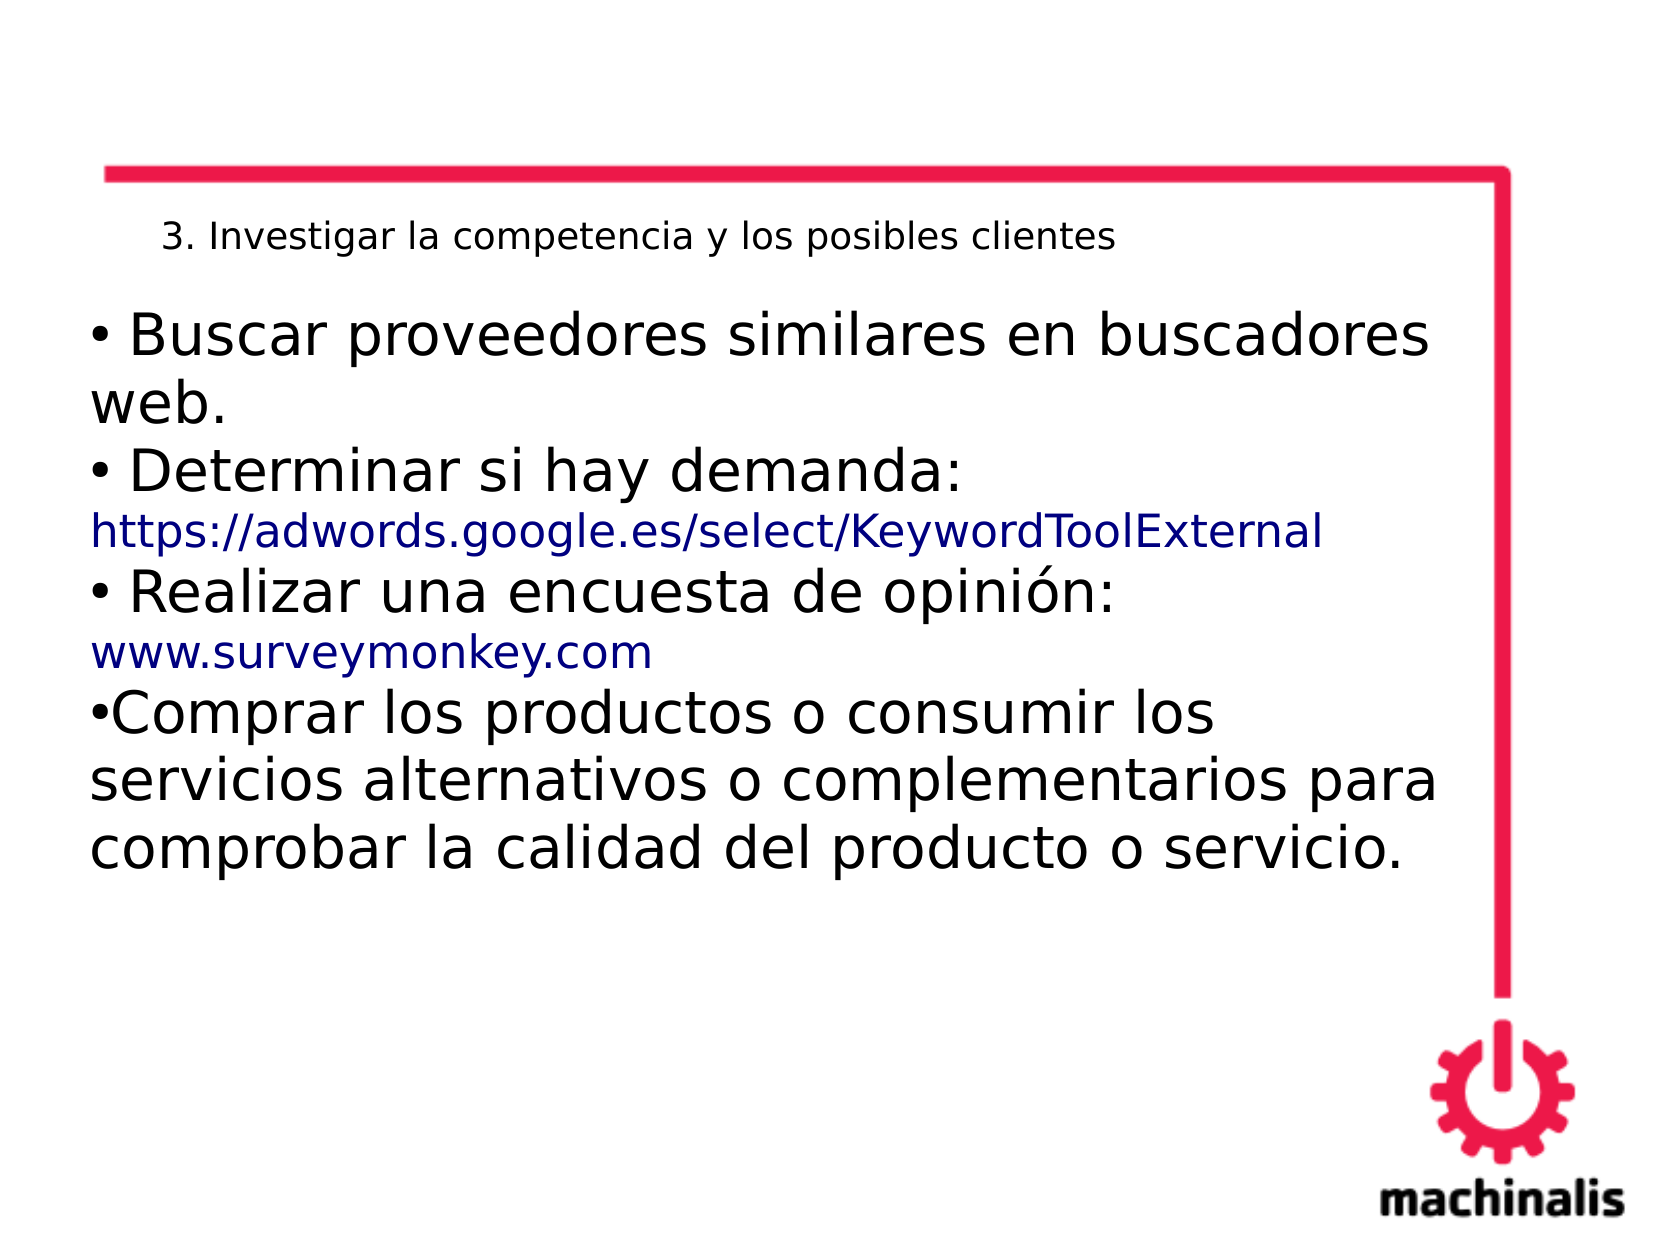

3. Investigar la competencia y los posibles clientes
 Buscar proveedores similares en buscadores web.
 Determinar si hay demanda:
https://adwords.google.es/select/KeywordToolExternal
 Realizar una encuesta de opinión: www.surveymonkey.com
Comprar los productos o consumir los servicios alternativos o complementarios para comprobar la calidad del producto o servicio.